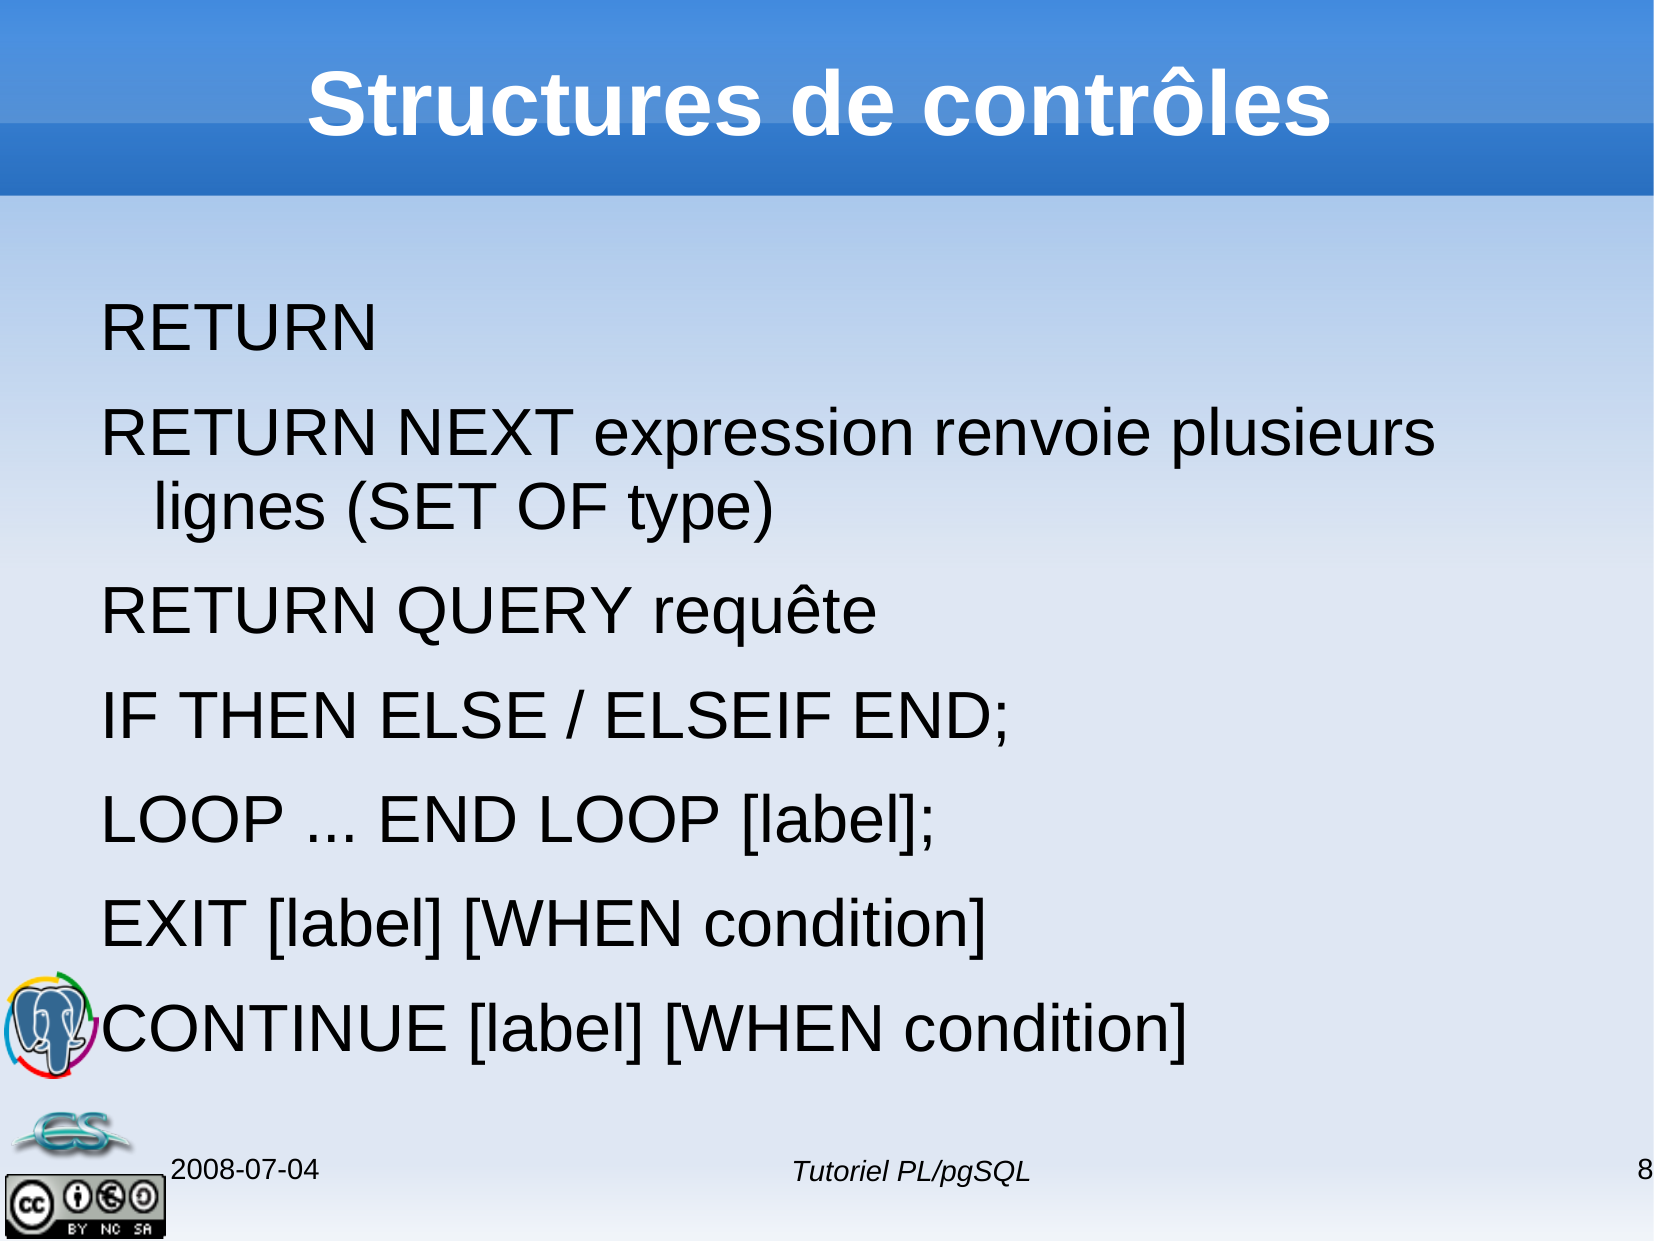

# Structures de contrôles
RETURN
RETURN NEXT expression renvoie plusieurs lignes (SET OF type)
RETURN QUERY requête
IF THEN ELSE / ELSEIF END;
LOOP ... END LOOP [label];
EXIT [label] [WHEN condition]
CONTINUE [label] [WHEN condition]
2008-07-04
8
Tutoriel PL/pgSQL